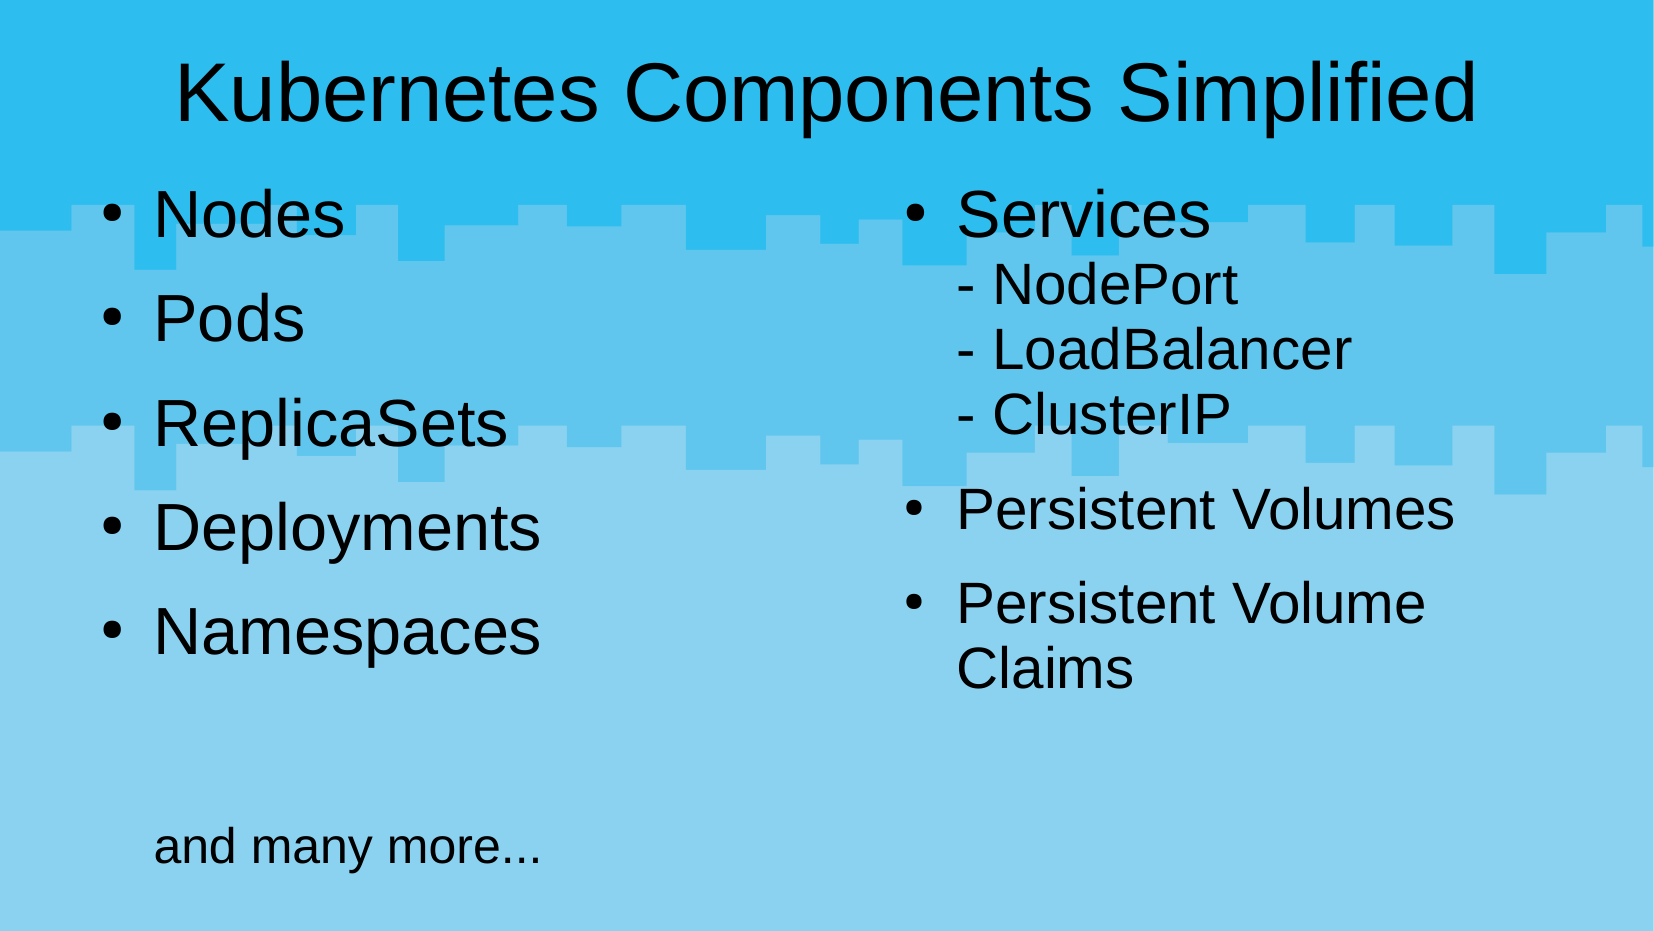

# Kubernetes Components Simplified
Nodes
Pods
ReplicaSets
Deployments
Namespaces
and many more...
Services
- NodePort
- LoadBalancer
- ClusterIP
Persistent Volumes
Persistent Volume Claims